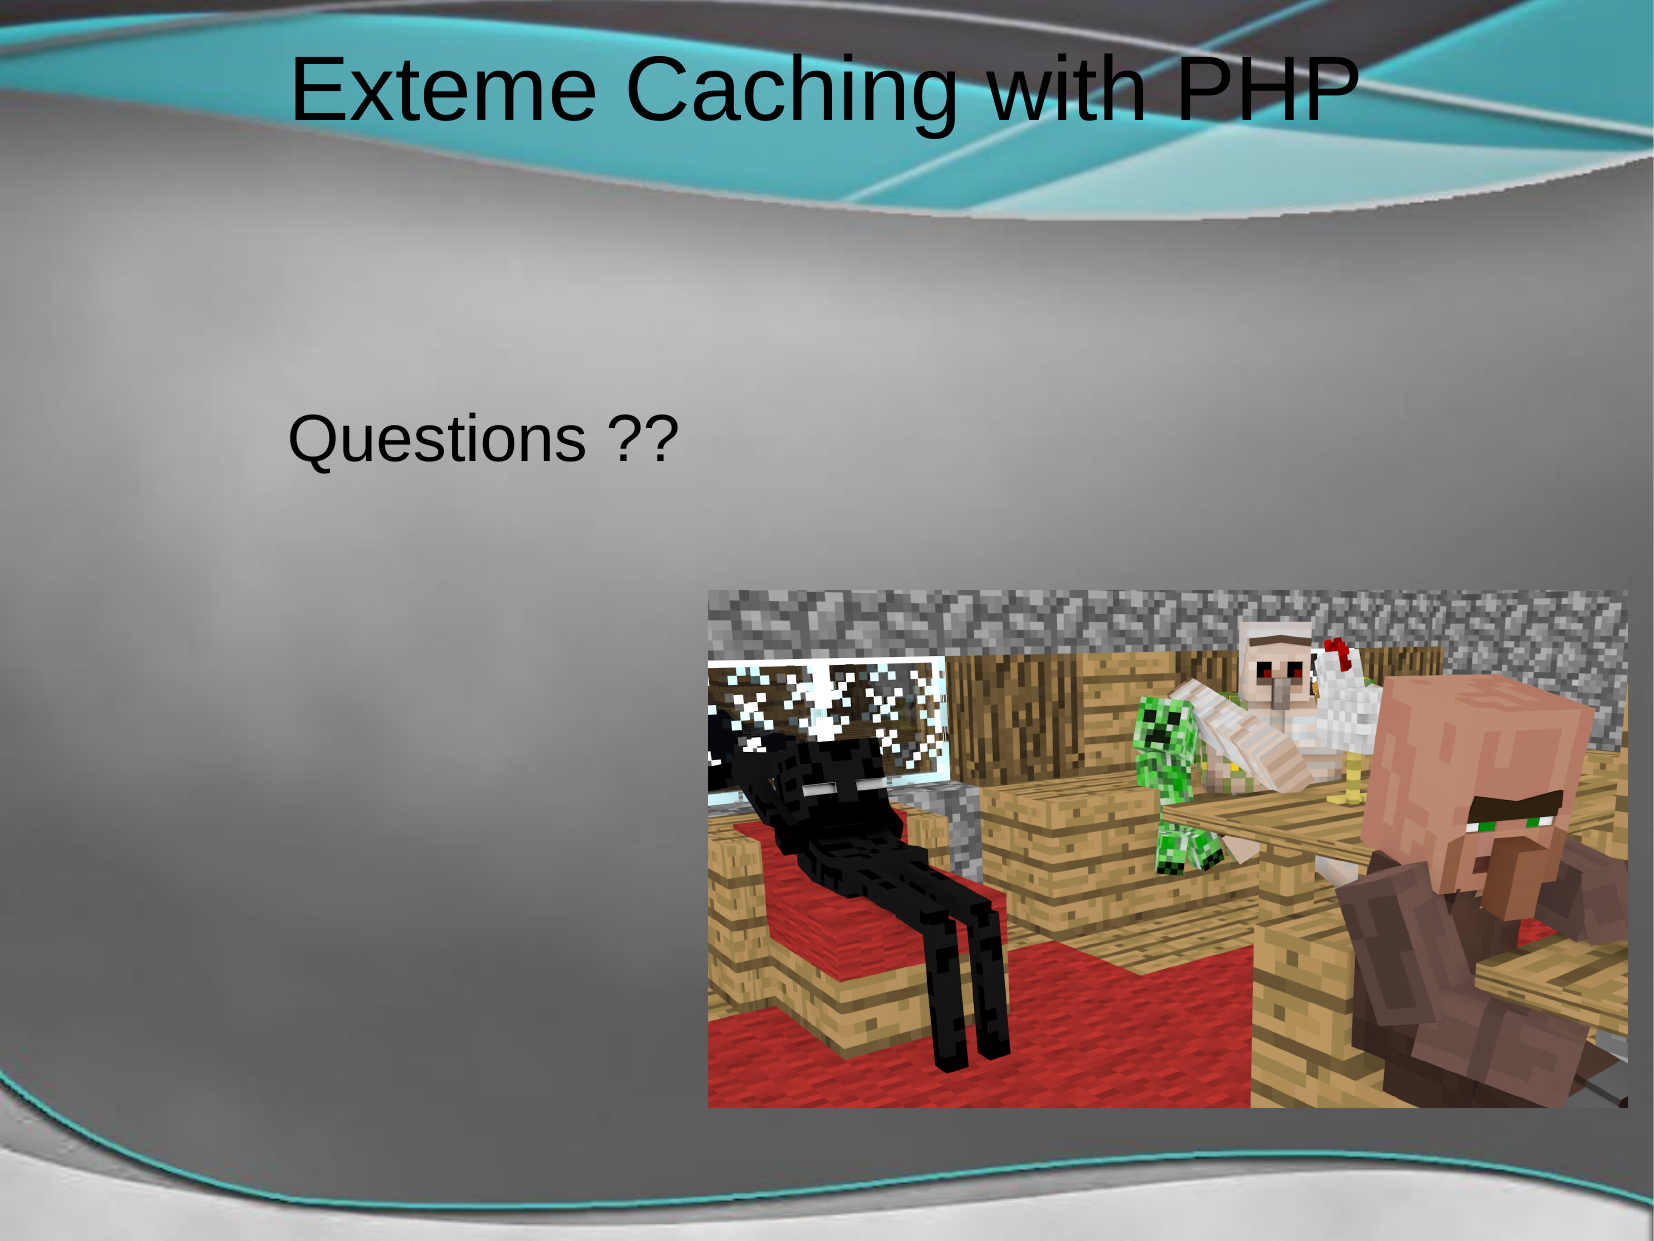

Exteme Caching with PHP
# Questions ??